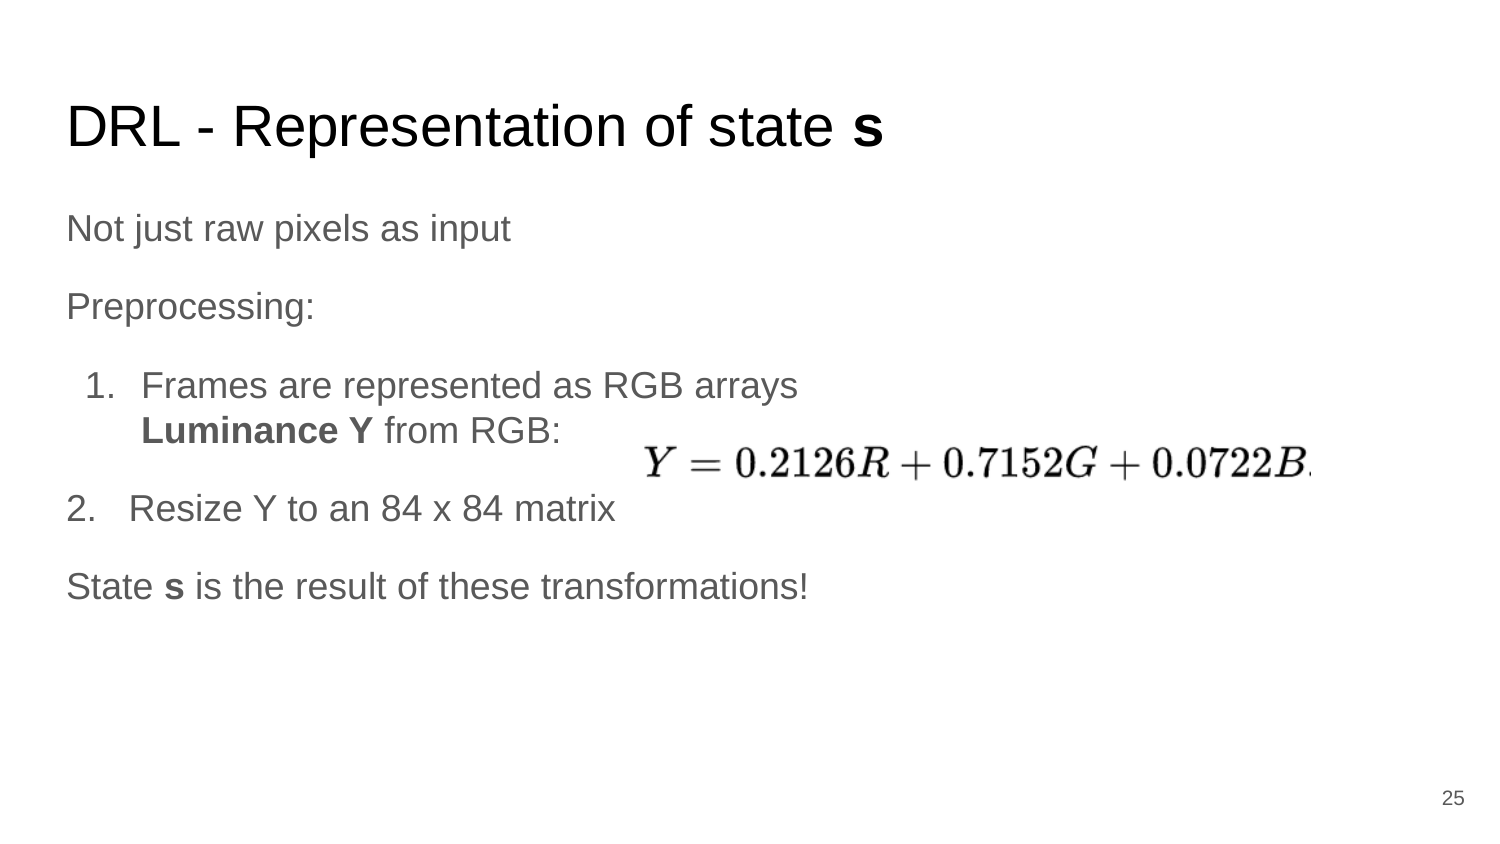

# DRL - Representation of state s
Not just raw pixels as input
Preprocessing:
Frames are represented as RGB arrays
Luminance Y from RGB:
2. Resize Y to an 84 x 84 matrix
State s is the result of these transformations!